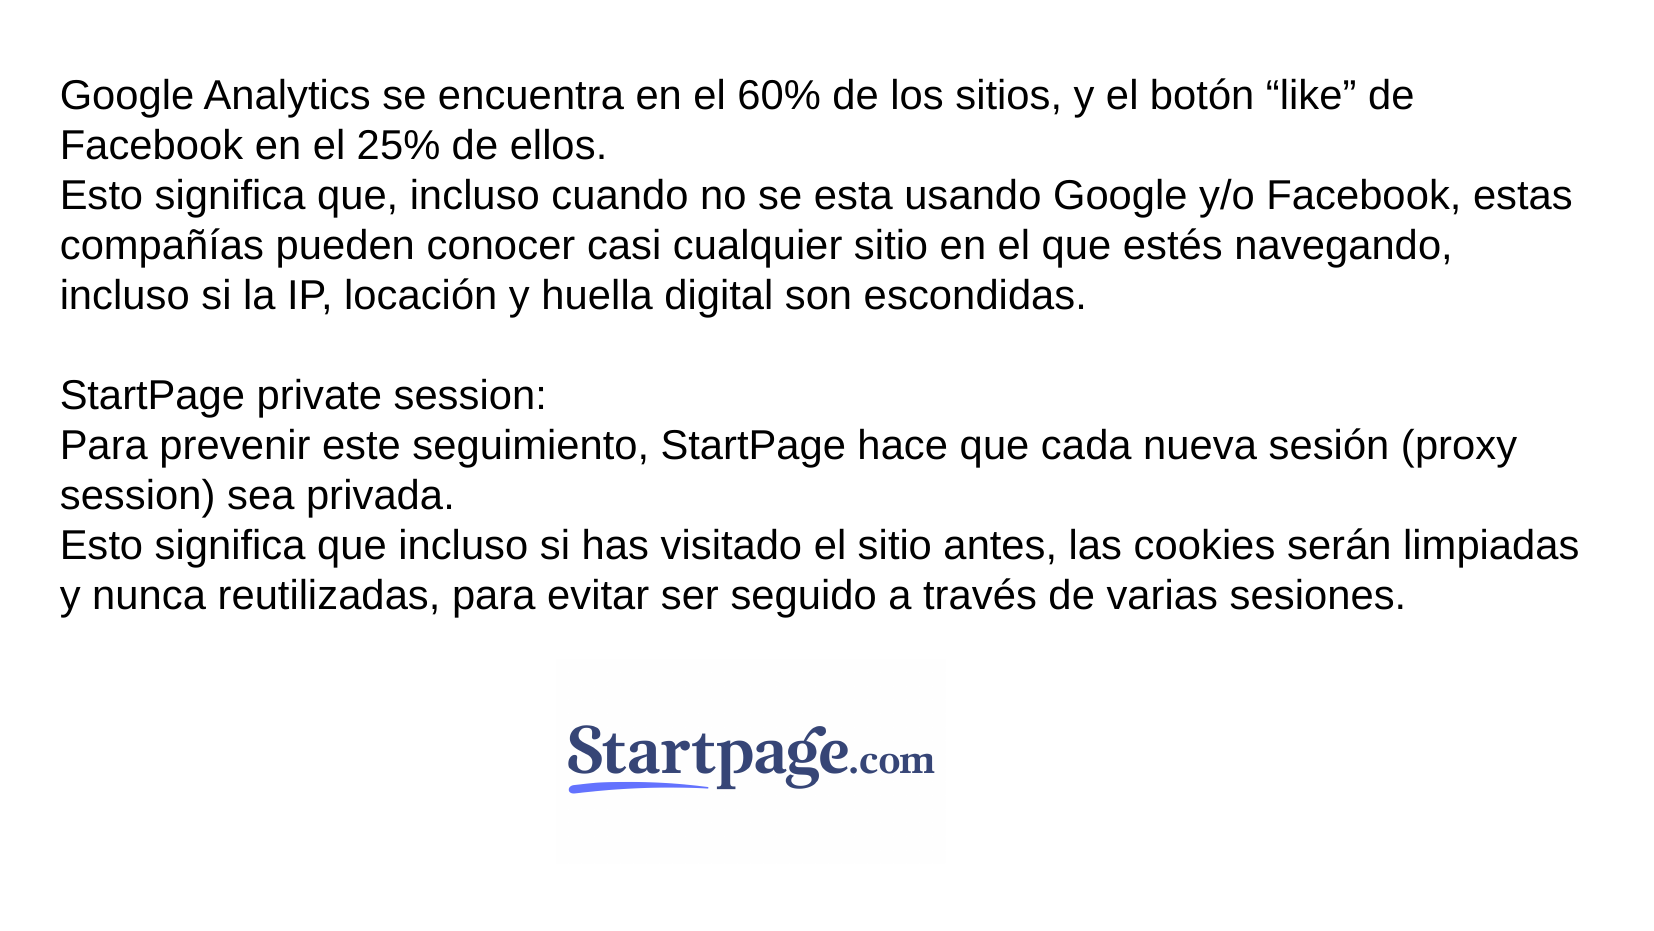

Google Analytics se encuentra en el 60% de los sitios, y el botón “like” de Facebook en el 25% de ellos.
Esto significa que, incluso cuando no se esta usando Google y/o Facebook, estas compañías pueden conocer casi cualquier sitio en el que estés navegando, incluso si la IP, locación y huella digital son escondidas.
StartPage private session:
Para prevenir este seguimiento, StartPage hace que cada nueva sesión (proxy session) sea privada.
Esto significa que incluso si has visitado el sitio antes, las cookies serán limpiadas y nunca reutilizadas, para evitar ser seguido a través de varias sesiones.